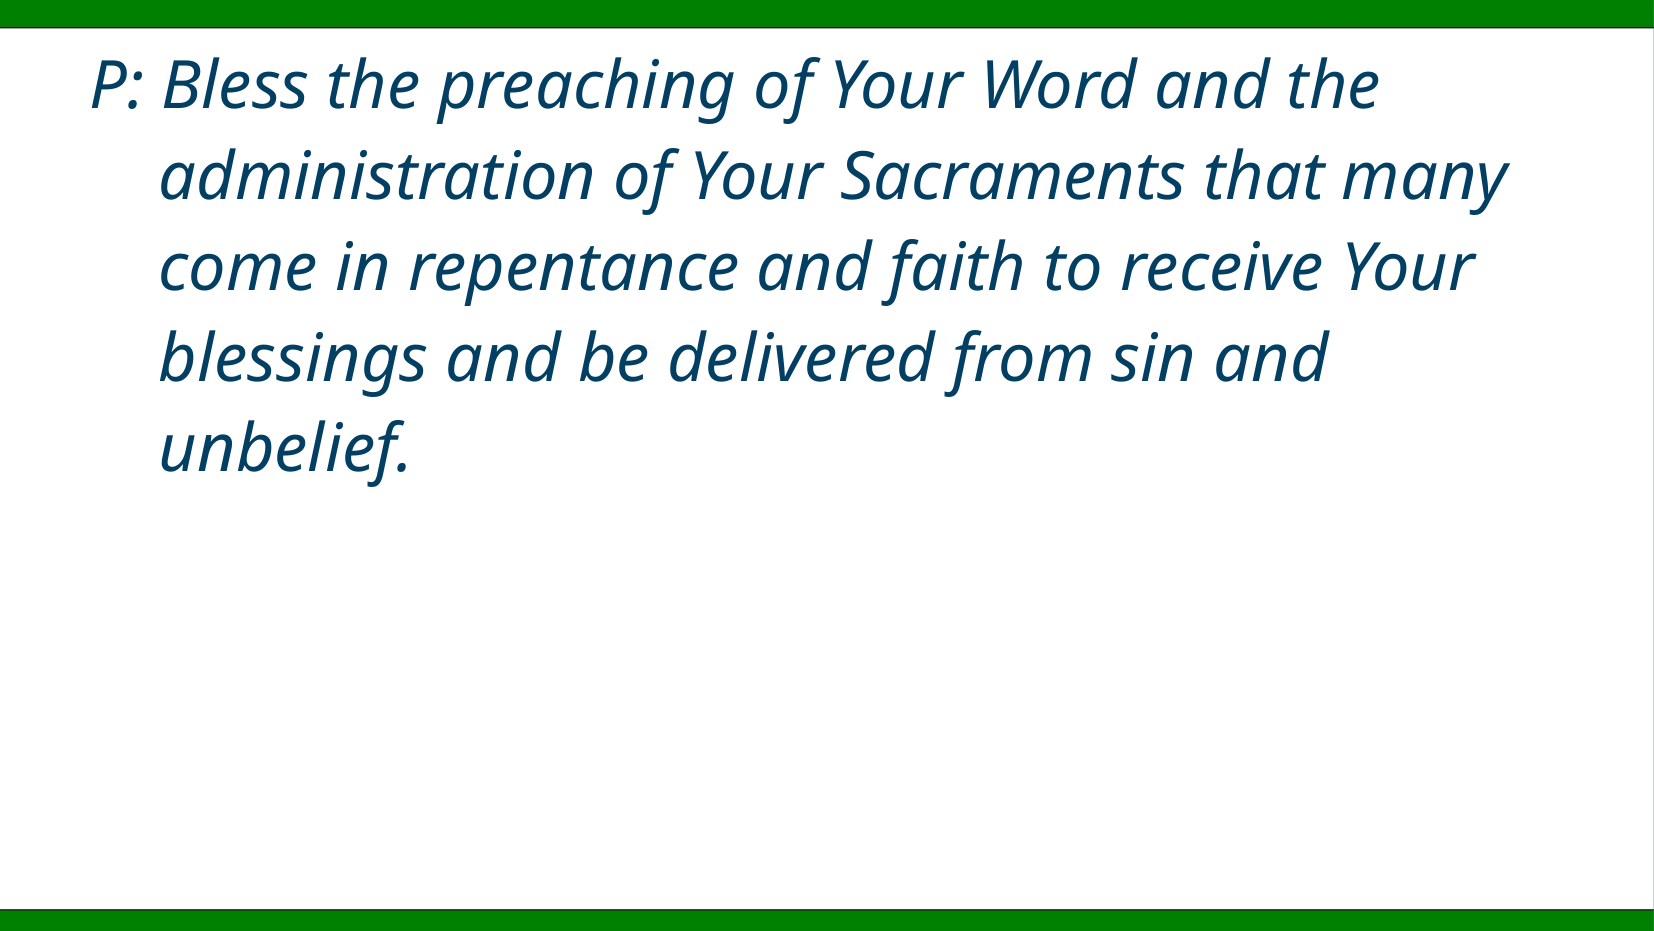

P: Bless the preaching of Your Word and the
 administration of Your Sacraments that many
 come in repentance and faith to receive Your
 blessings and be delivered from sin and
 unbelief.